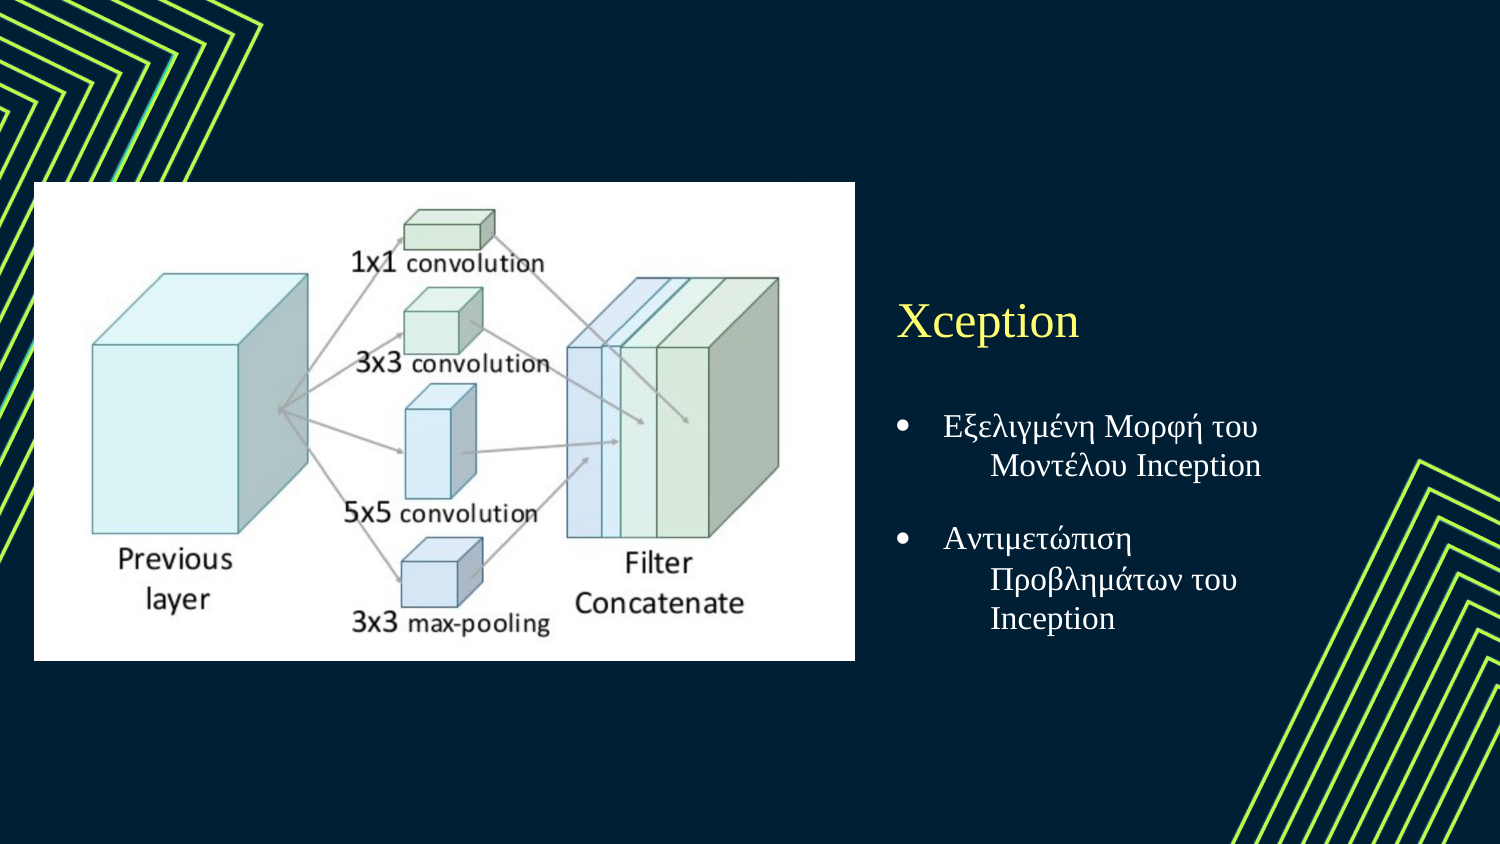

# Xception
Εξελιγμένη Μορφή του Μοντέλου Inception
Αντιμετώπιση Προβλημάτων του Inception